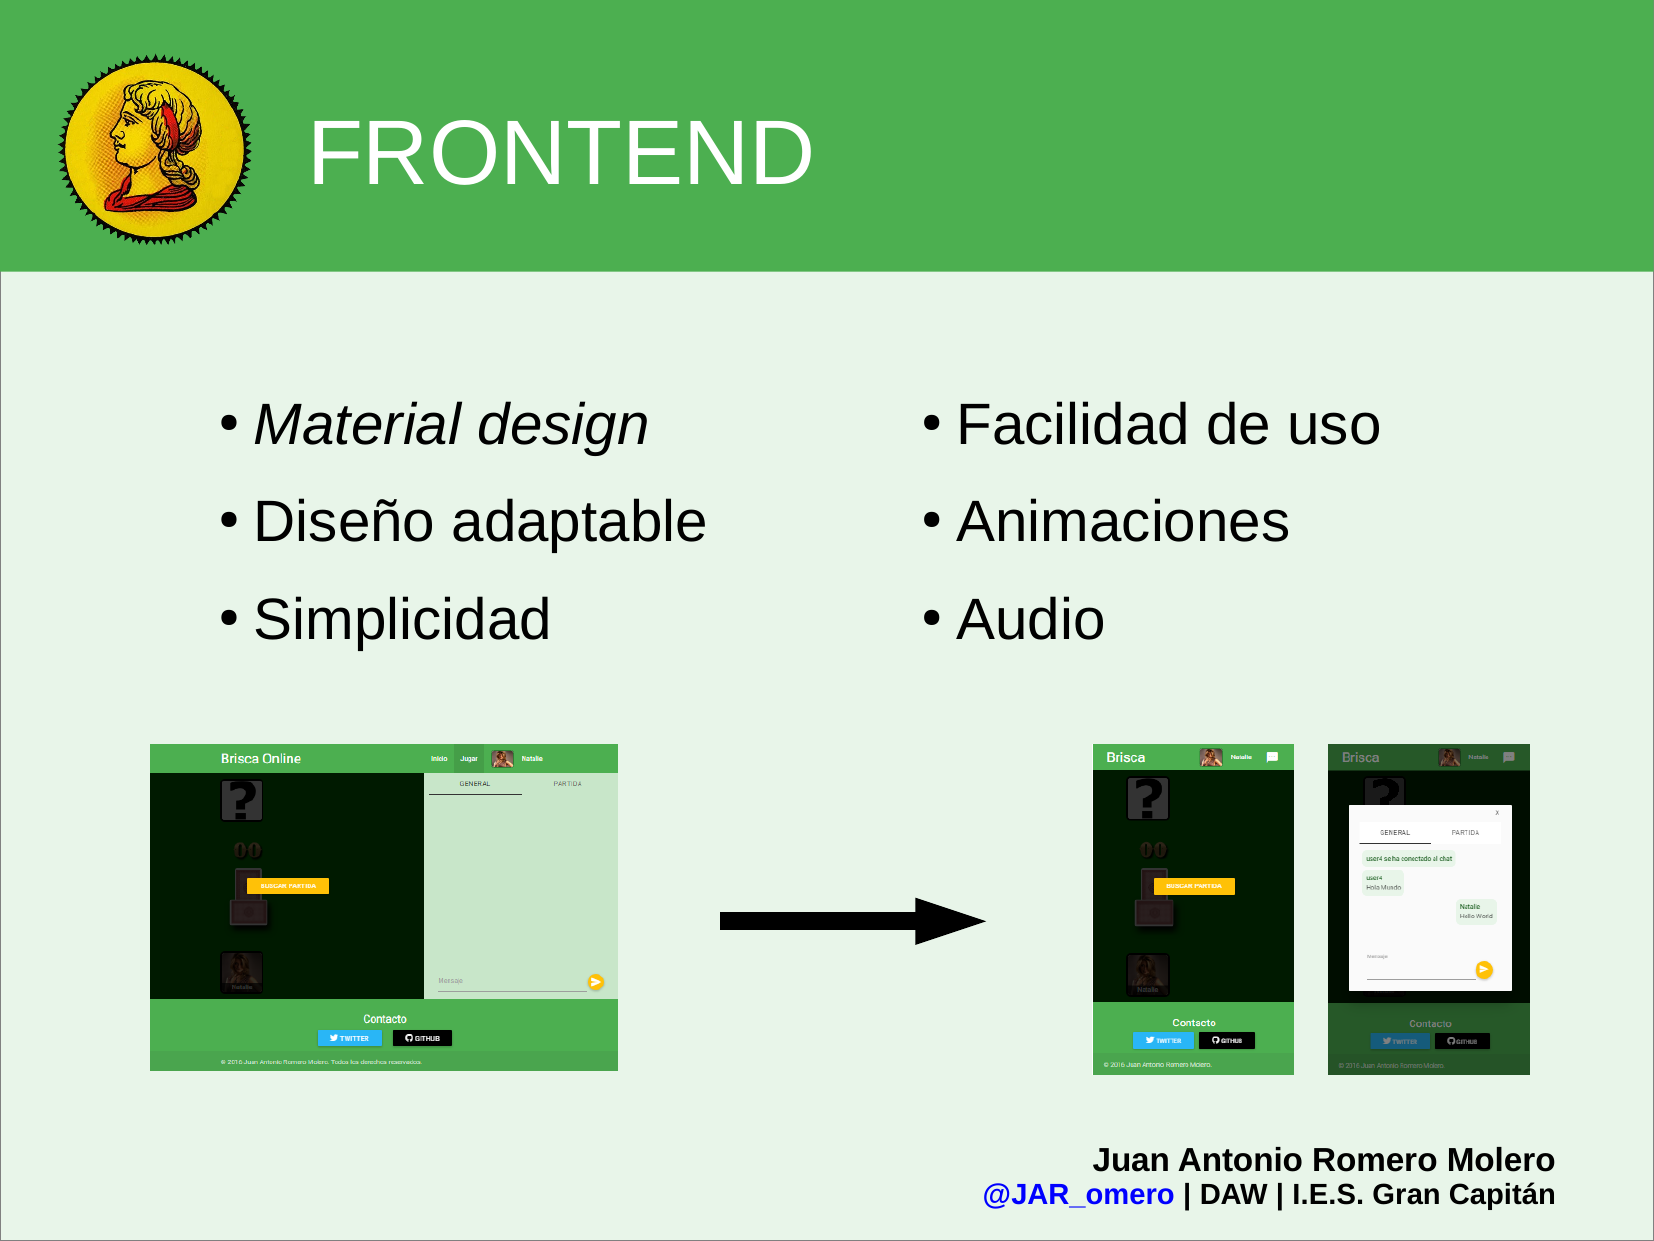

# FRONTEND
Material design
Diseño adaptable
Simplicidad
Facilidad de uso
Animaciones
Audio
Juan Antonio Romero Molero
@JAR_omero | DAW | I.E.S. Gran Capitán